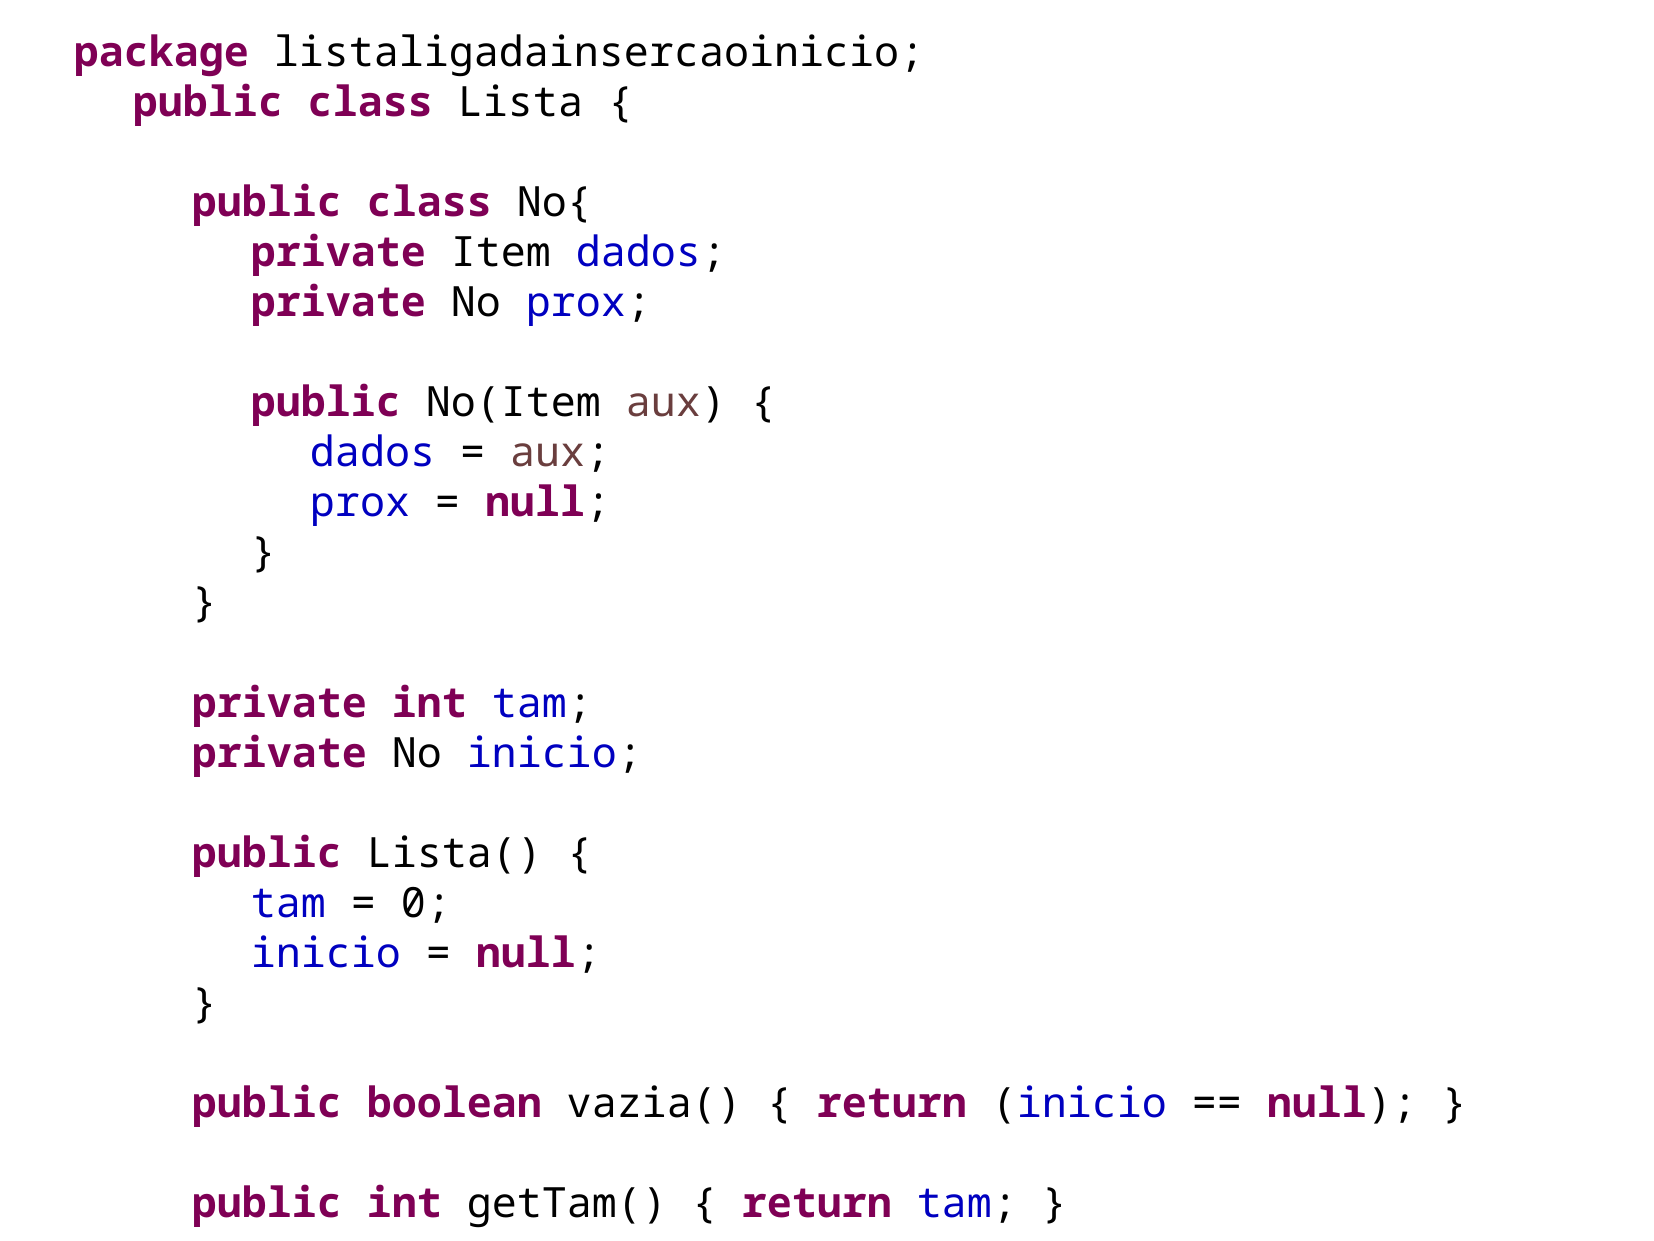

package listaligadainsercaoinicio;
public class Lista {
public class No{
private Item dados;
private No prox;
public No(Item aux) {
dados = aux;
prox = null;
}
}
private int tam;
private No inicio;
public Lista() {
tam = 0;
inicio = null;
}
public boolean vazia() { return (inicio == null); }
public int getTam() { return tam; }